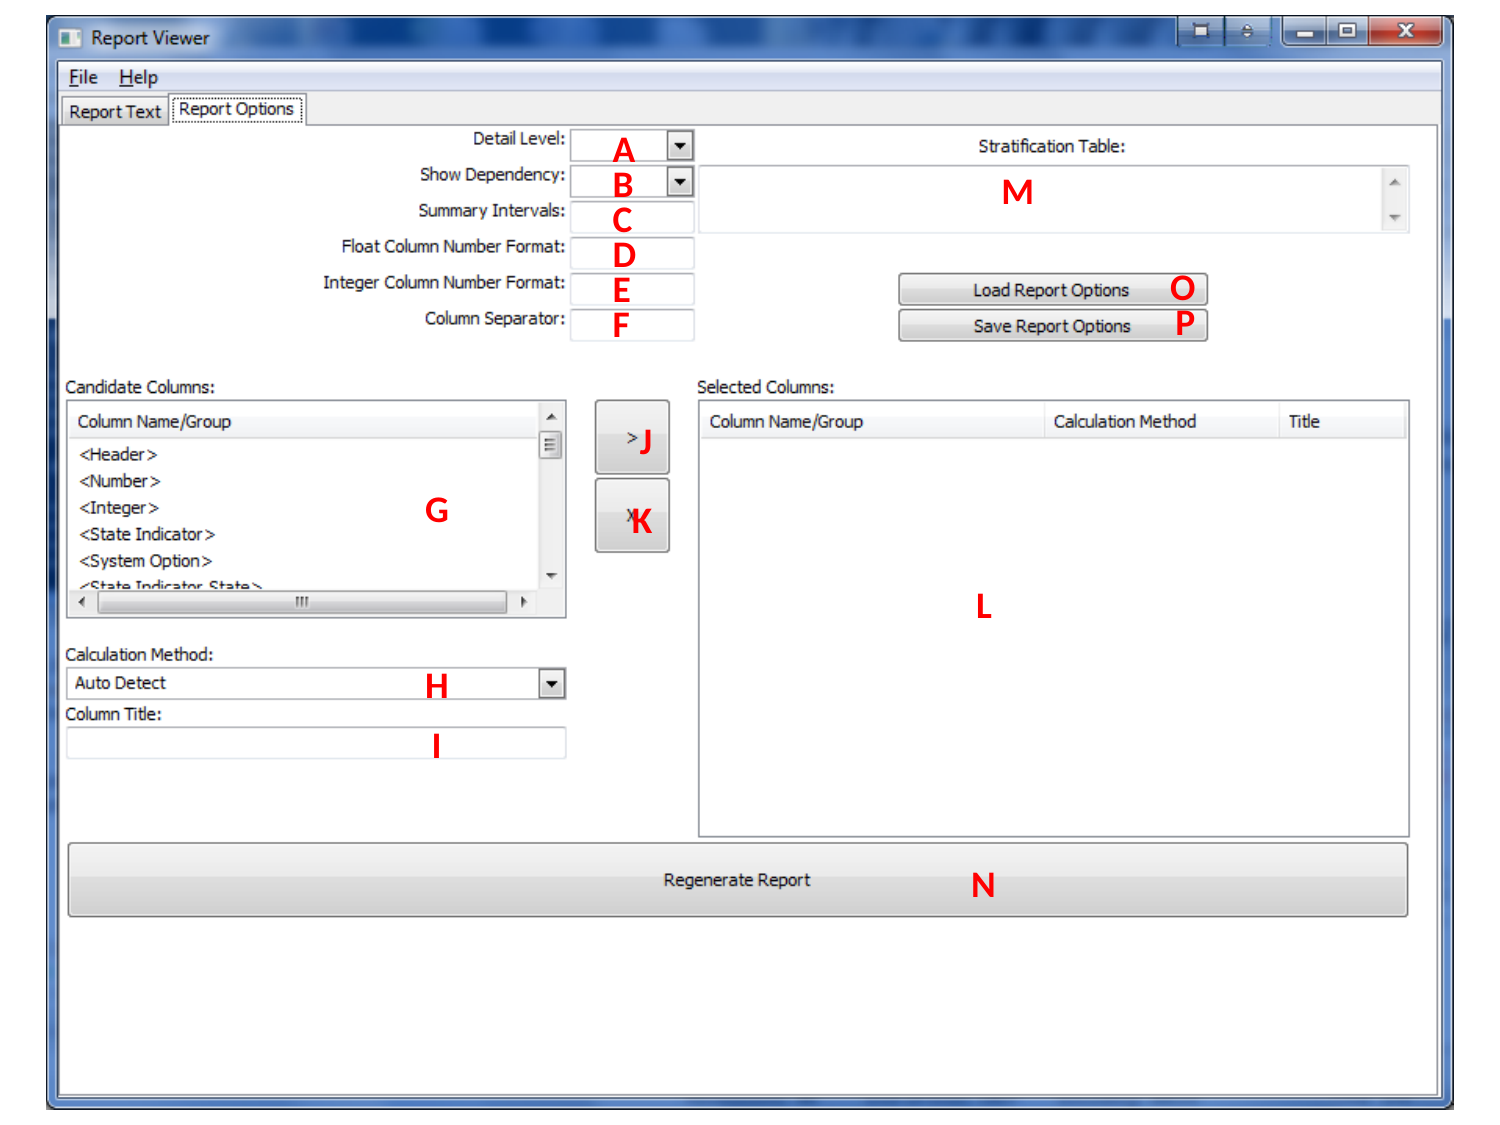

A
B
M
C
D
O
E
P
F
J
G
K
L
H
I
N